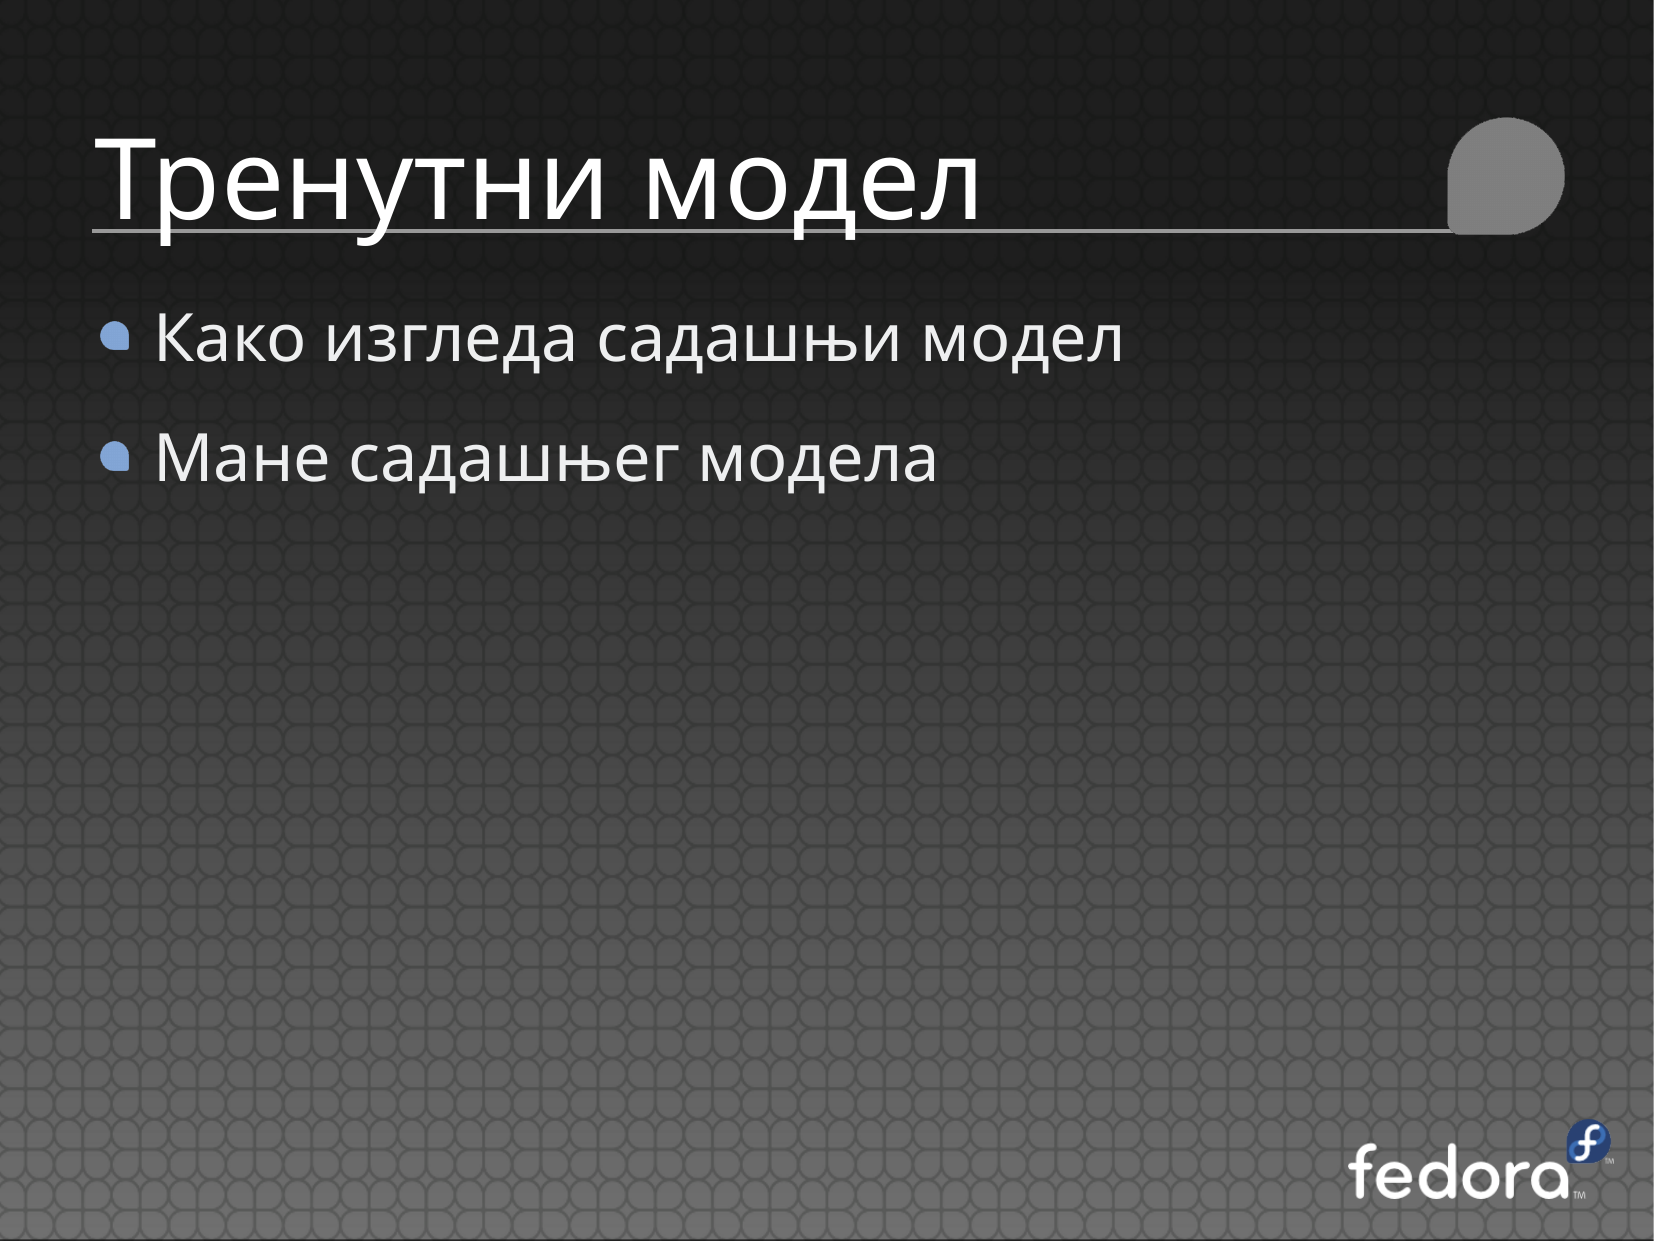

Тренутни модел
# Како изгледа садашњи модел
Мане садашњег модела